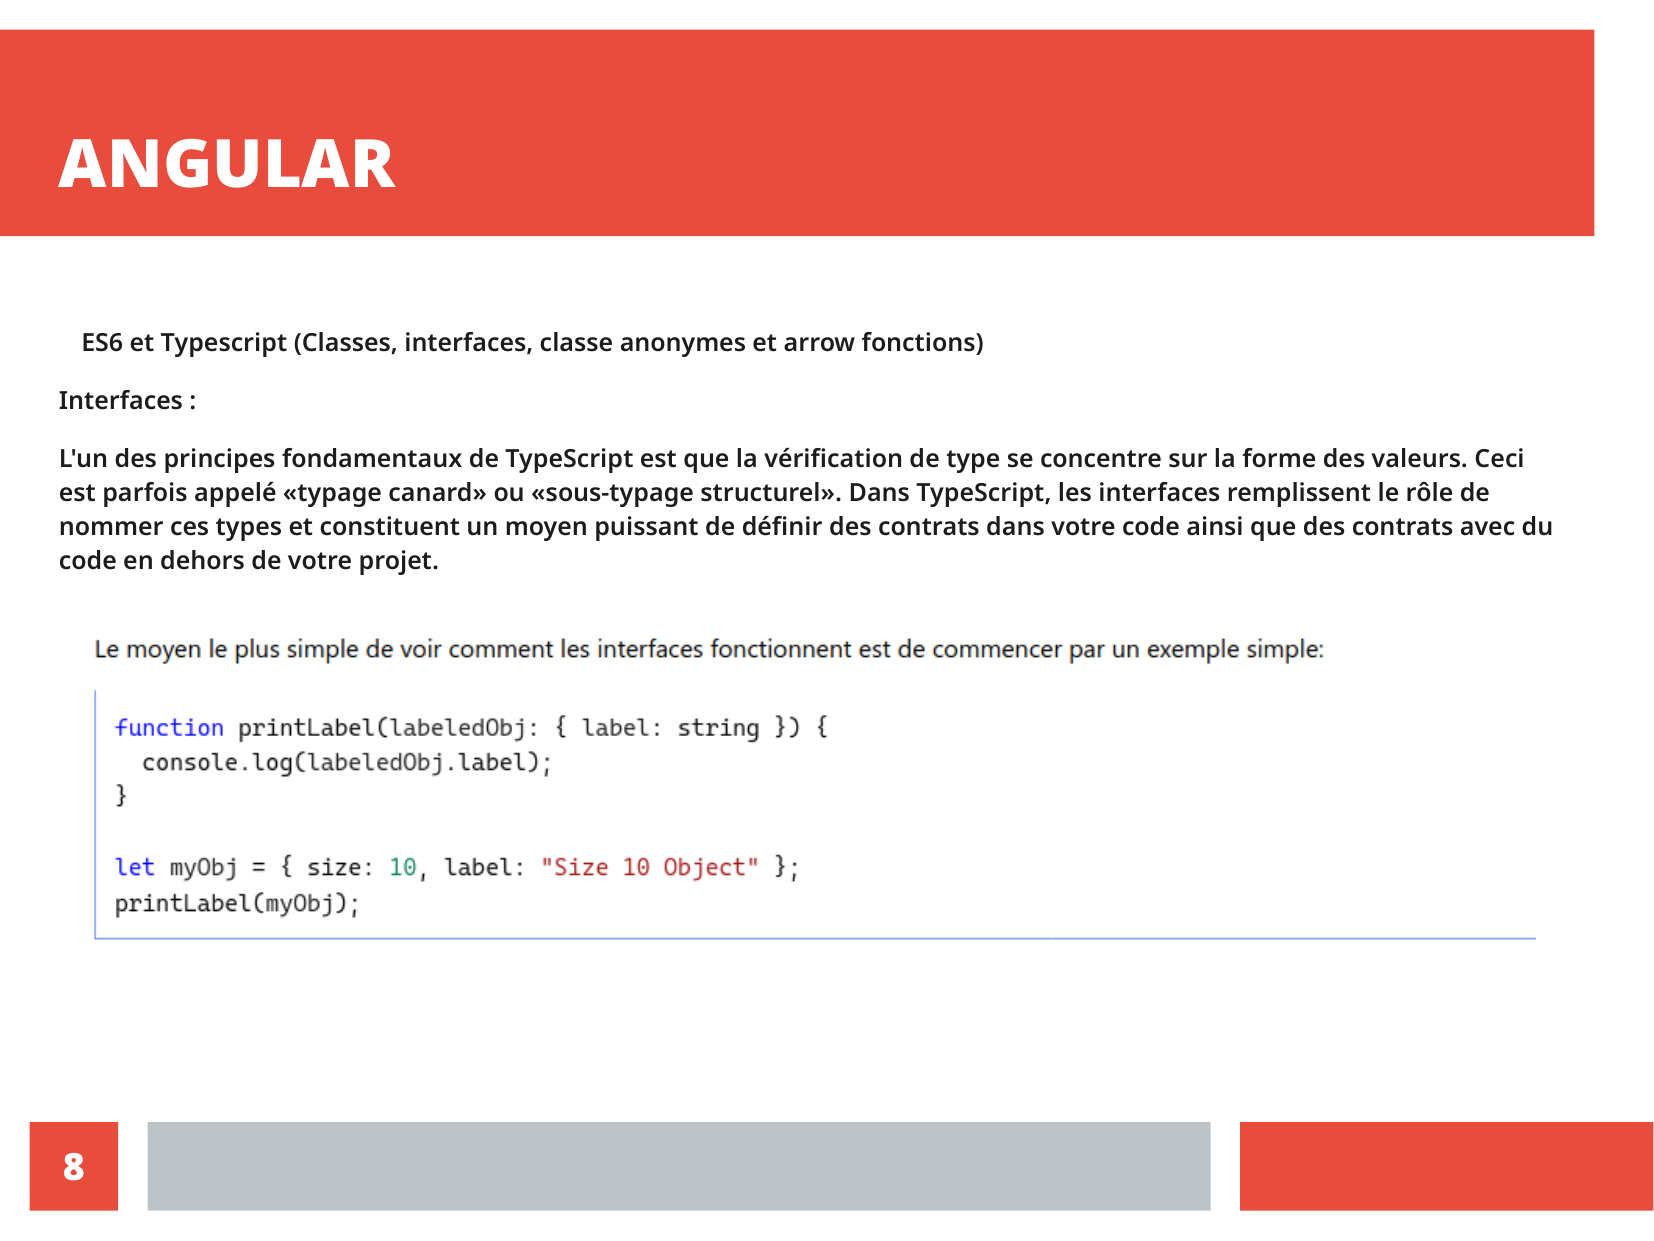

# ANGULAR
ES6 et Typescript (Classes, interfaces, classe anonymes et arrow fonctions)
Interfaces :
L'un des principes fondamentaux de TypeScript est que la vérification de type se concentre sur la forme des valeurs. Ceci est parfois appelé «typage canard» ou «sous-typage structurel». Dans TypeScript, les interfaces remplissent le rôle de nommer ces types et constituent un moyen puissant de définir des contrats dans votre code ainsi que des contrats avec du code en dehors de votre projet.
8